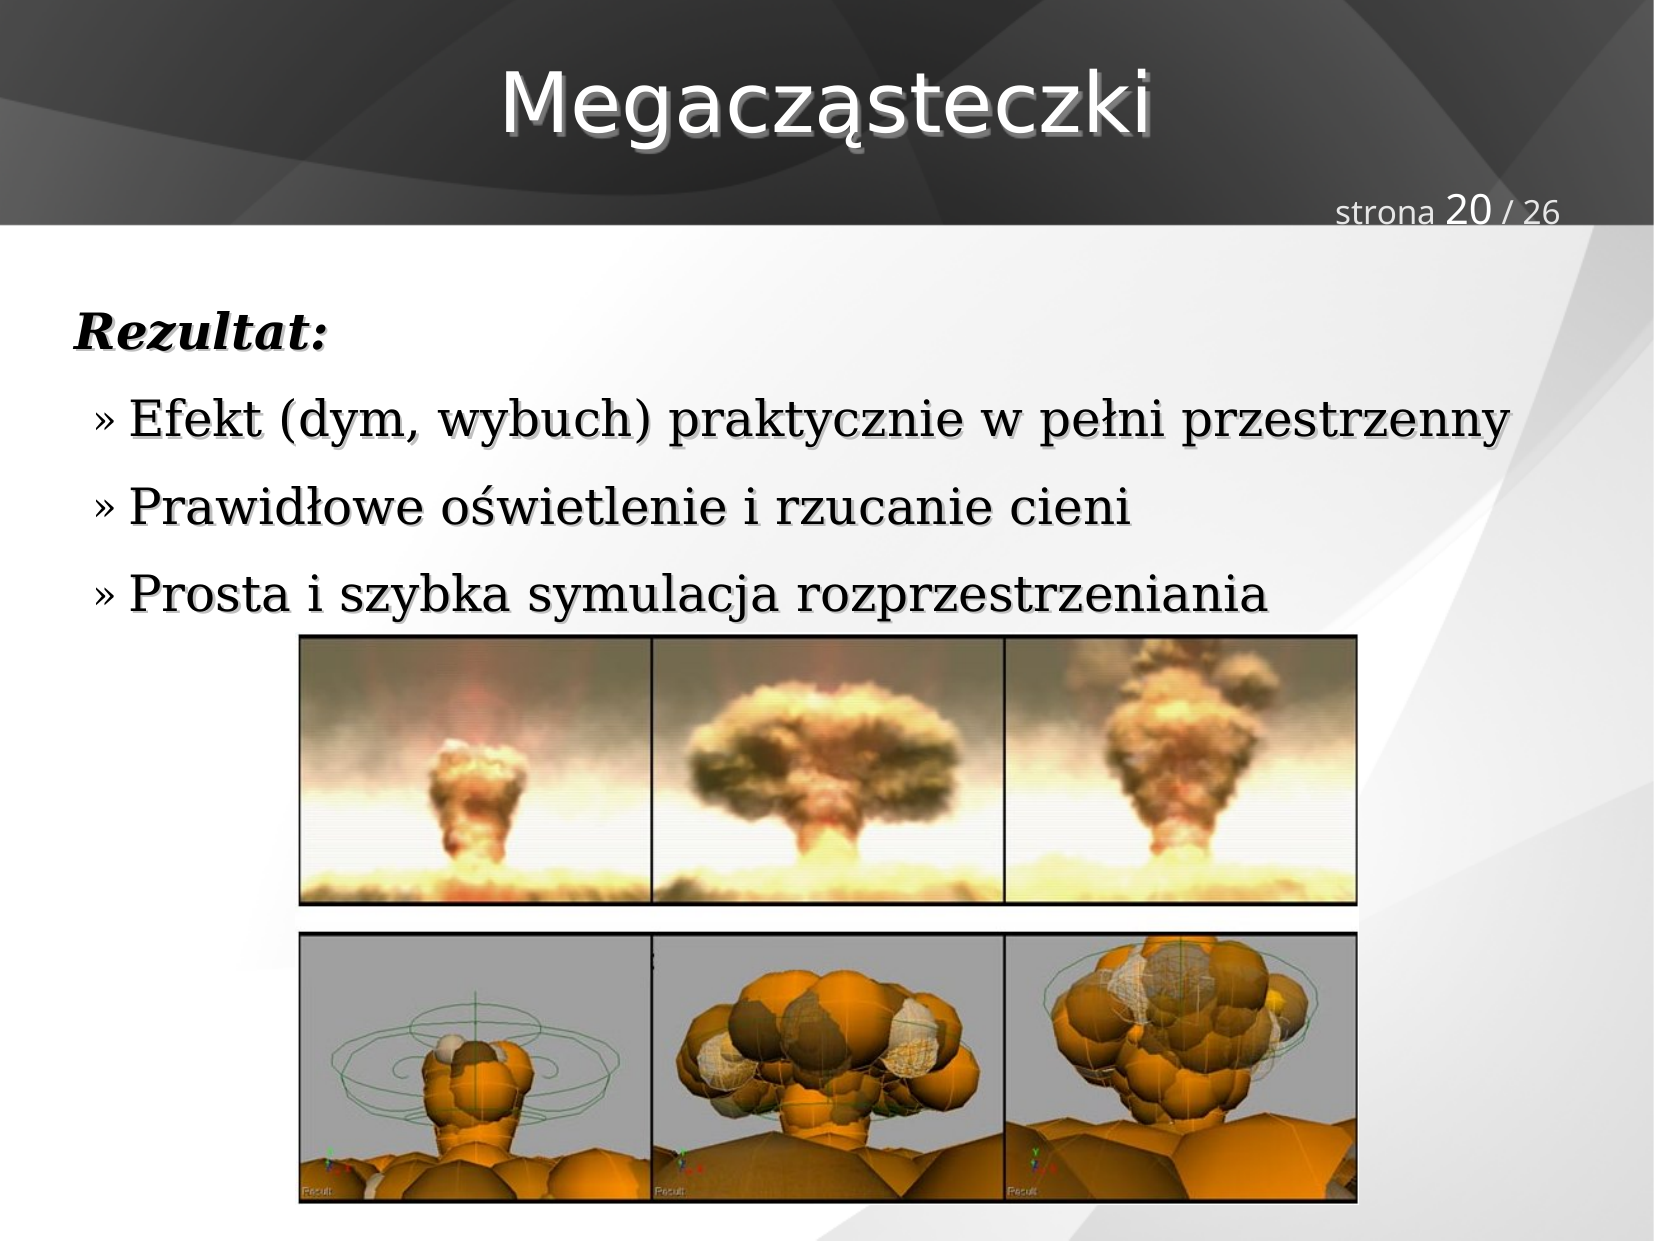

# Megacząsteczki
strona / 26
Rezultat:
Efekt (dym, wybuch) praktycznie w pełni przestrzenny
Prawidłowe oświetlenie i rzucanie cieni
Prosta i szybka symulacja rozprzestrzeniania